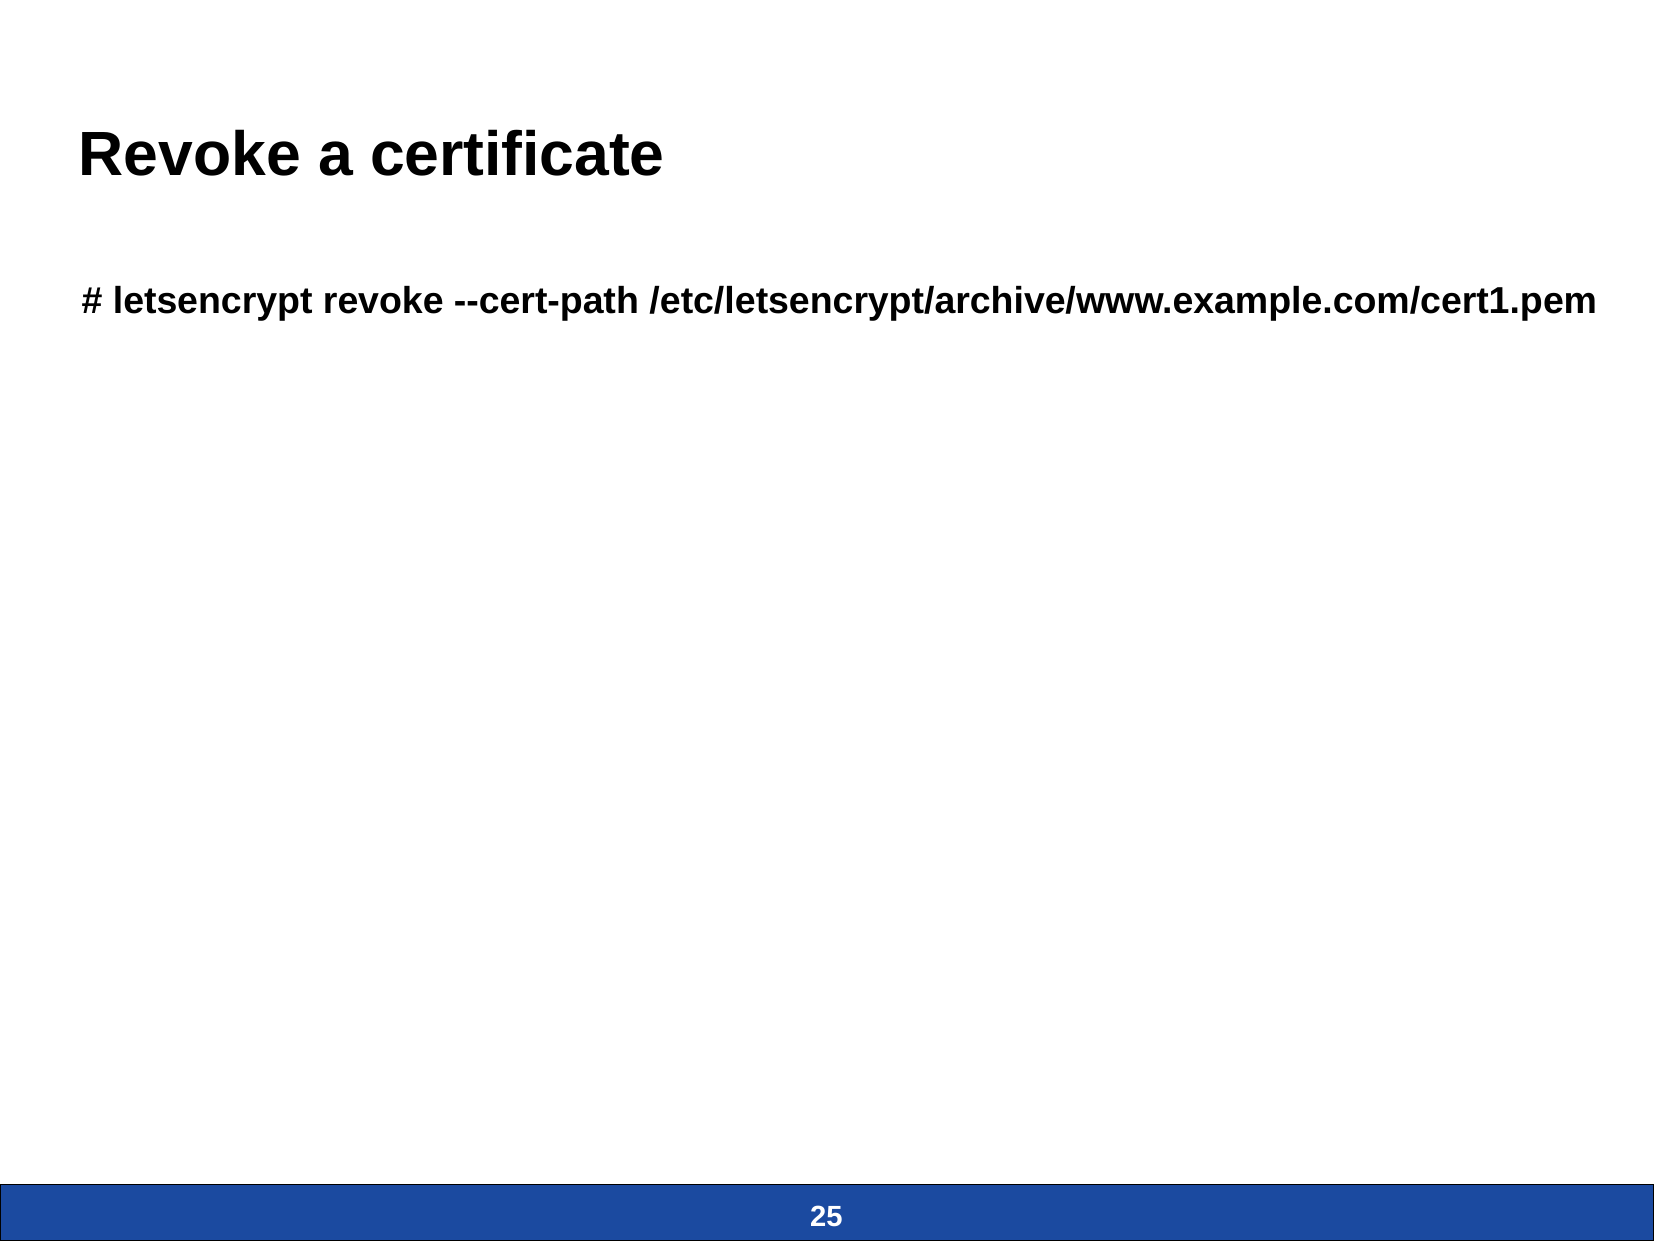

# Revoke a certificate
# letsencrypt revoke --cert-path /etc/letsencrypt/archive/www.example.com/cert1.pem
25